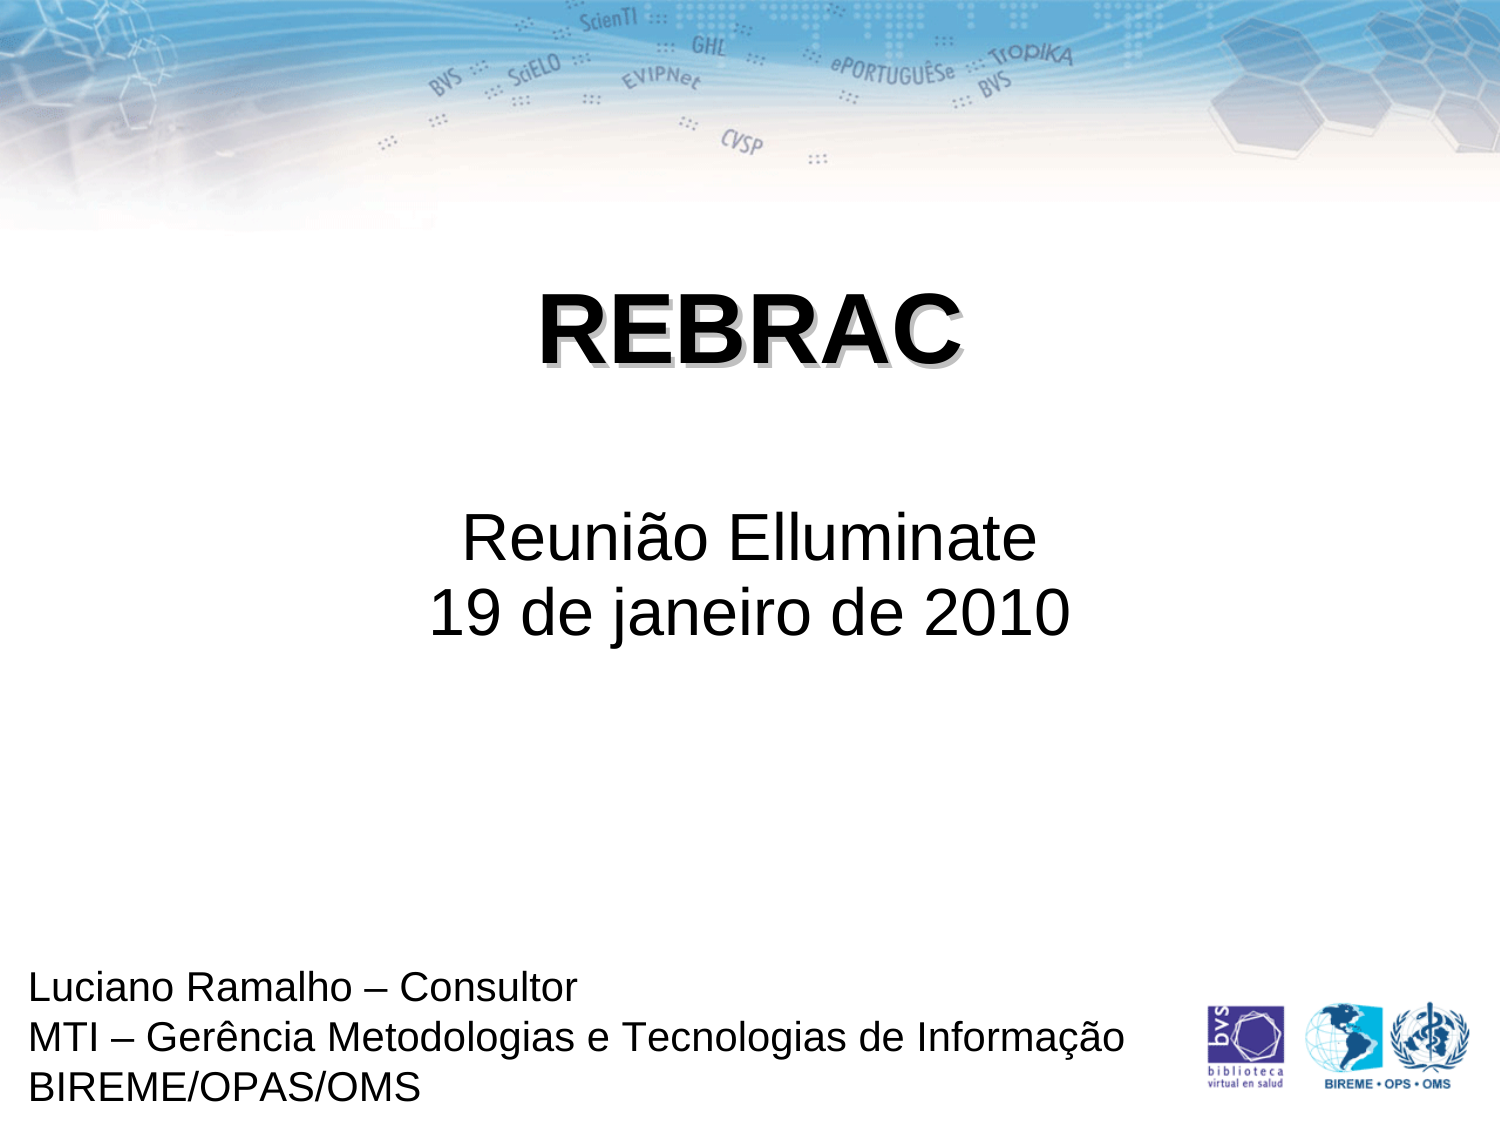

# REBRAC
Reunião Elluminate
19 de janeiro de 2010
Luciano Ramalho – Consultor
MTI – Gerência Metodologias e Tecnologias de Informação
BIREME/OPAS/OMS